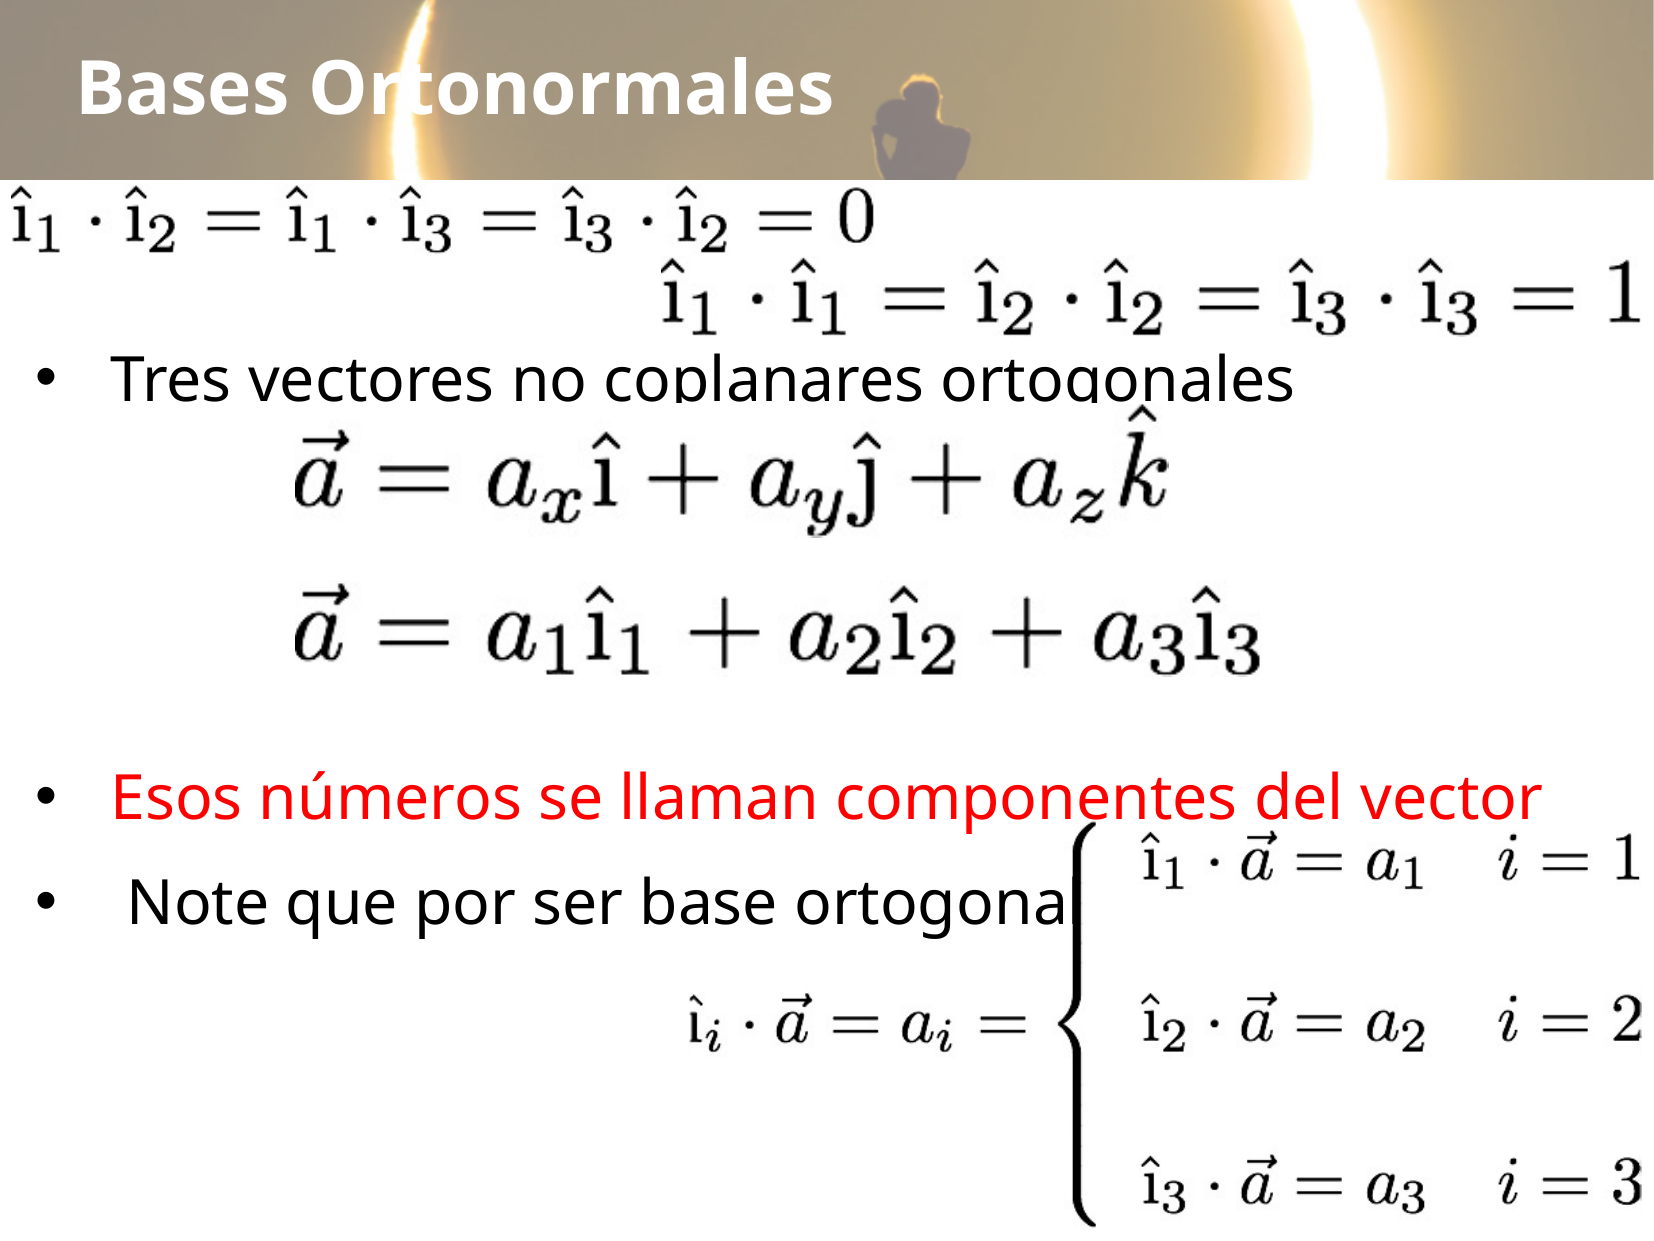

# Bases Ortonormales
Tres vectores no coplanares ortogonales
Esos números se llaman componentes del vector
 Note que por ser base ortogonal